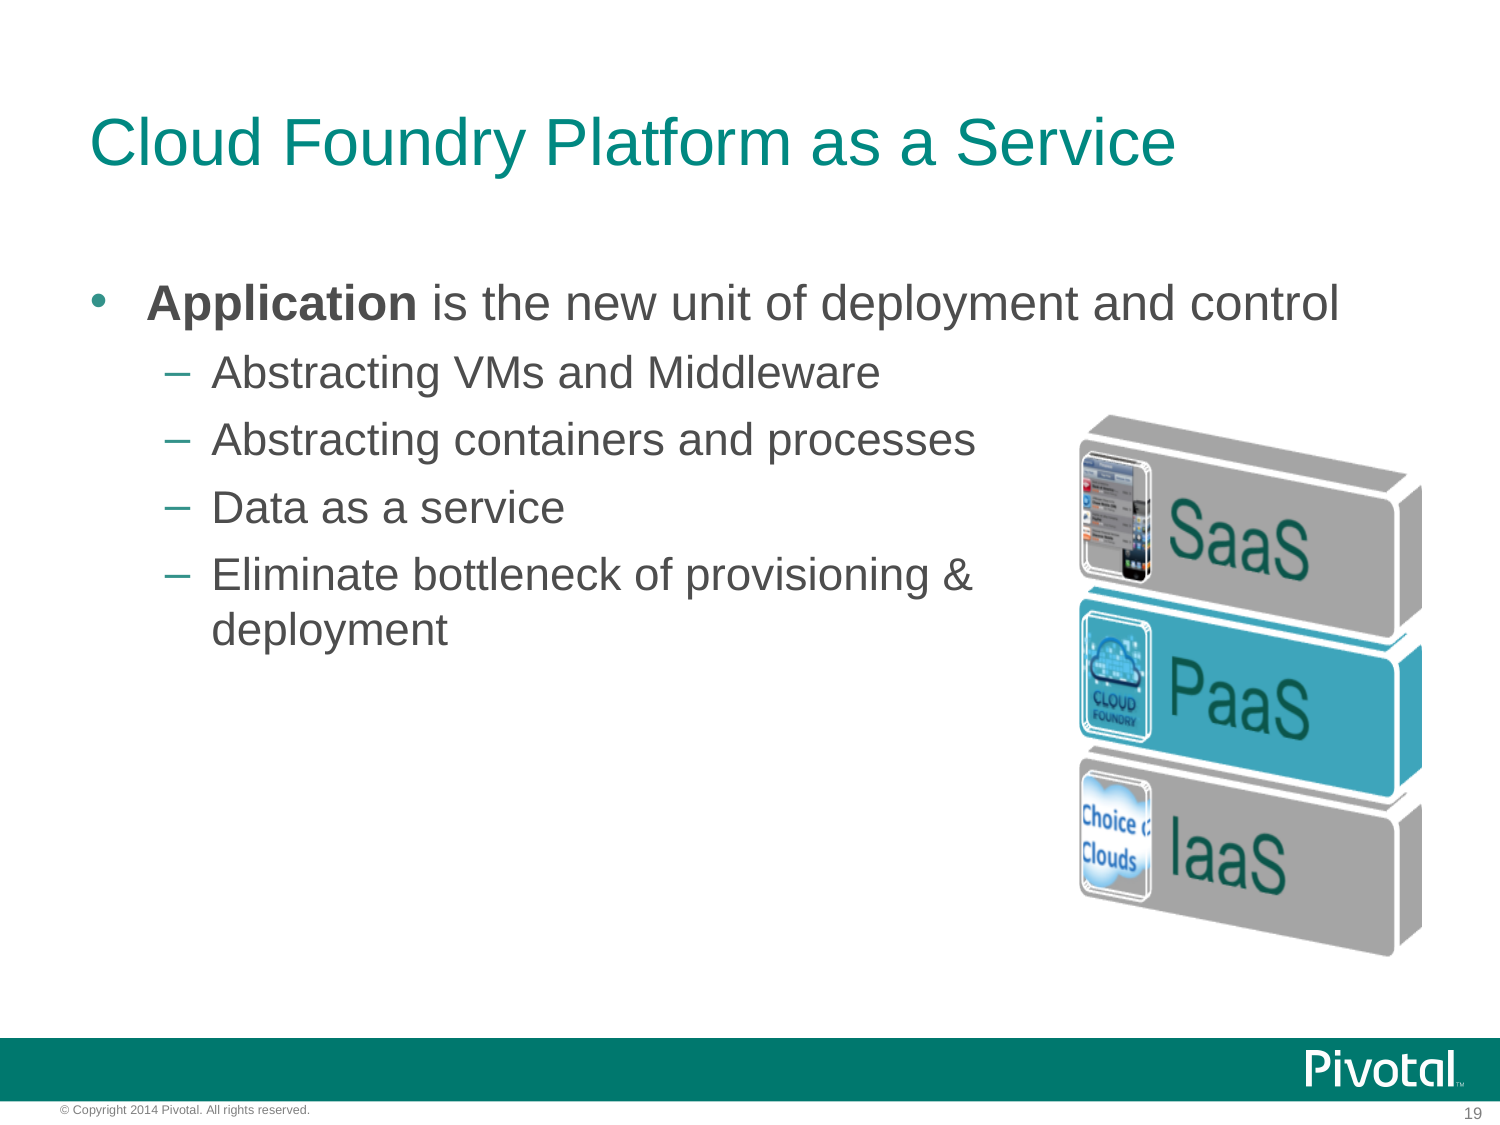

# Cloud Foundry Platform as a Service
Application is the new unit of deployment and control
Abstracting VMs and Middleware
Abstracting containers and processes
Data as a service
Eliminate bottleneck of provisioning &
deployment